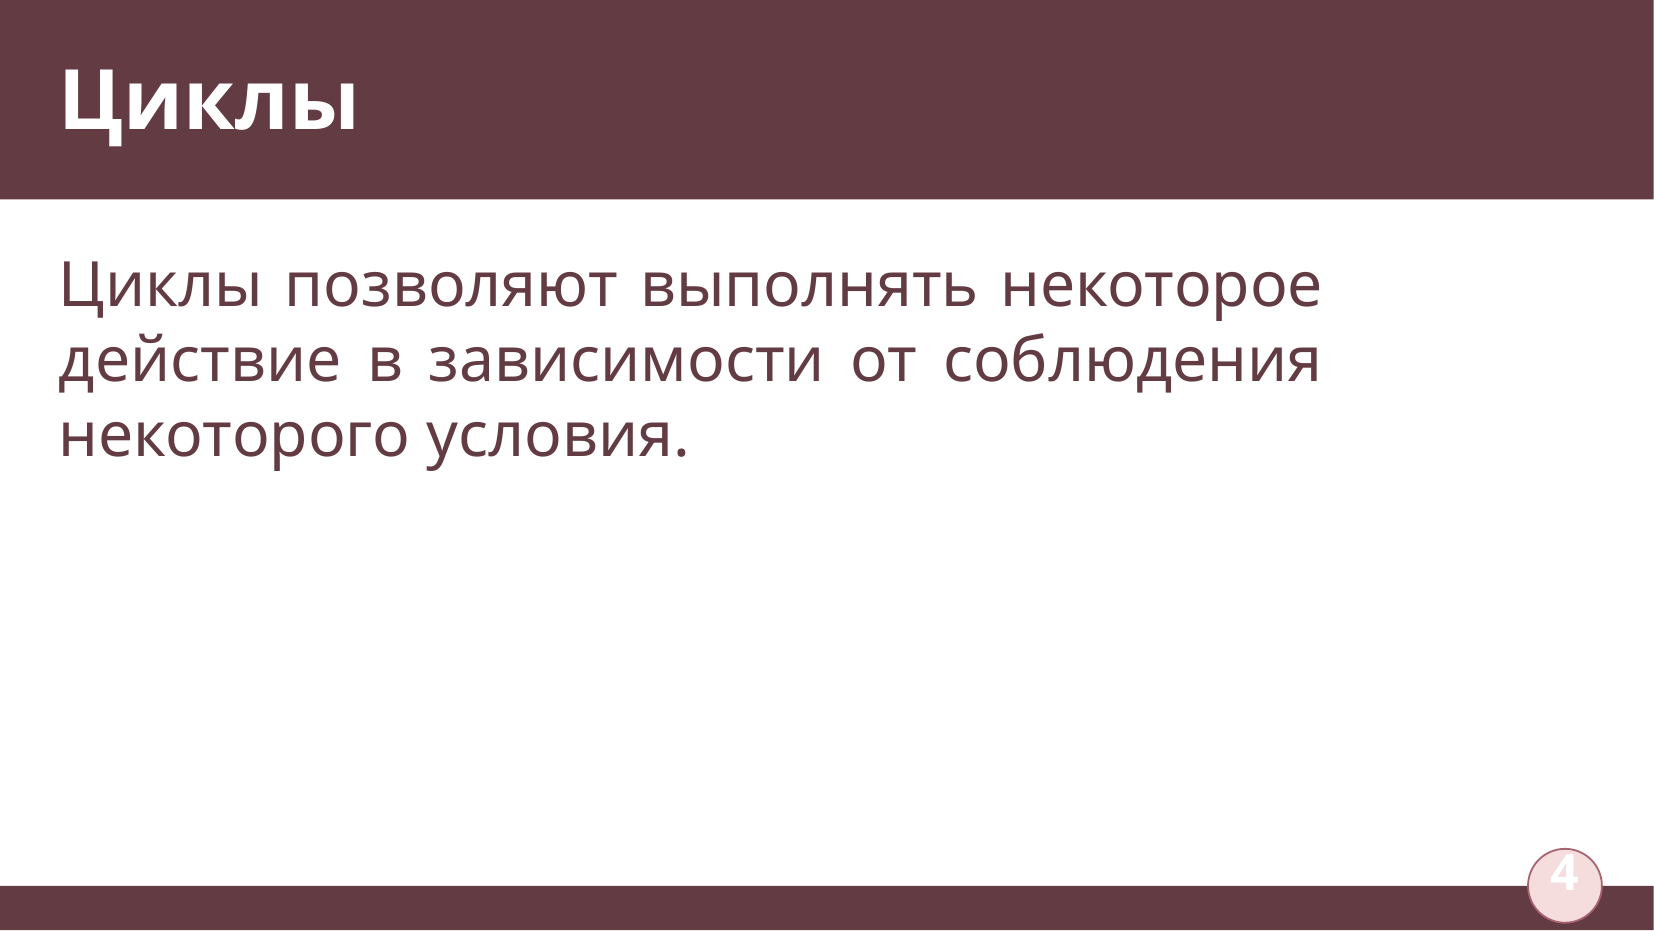

# Циклы
Циклы позволяют выполнять некоторое действие в зависимости от соблюдения некоторого условия.